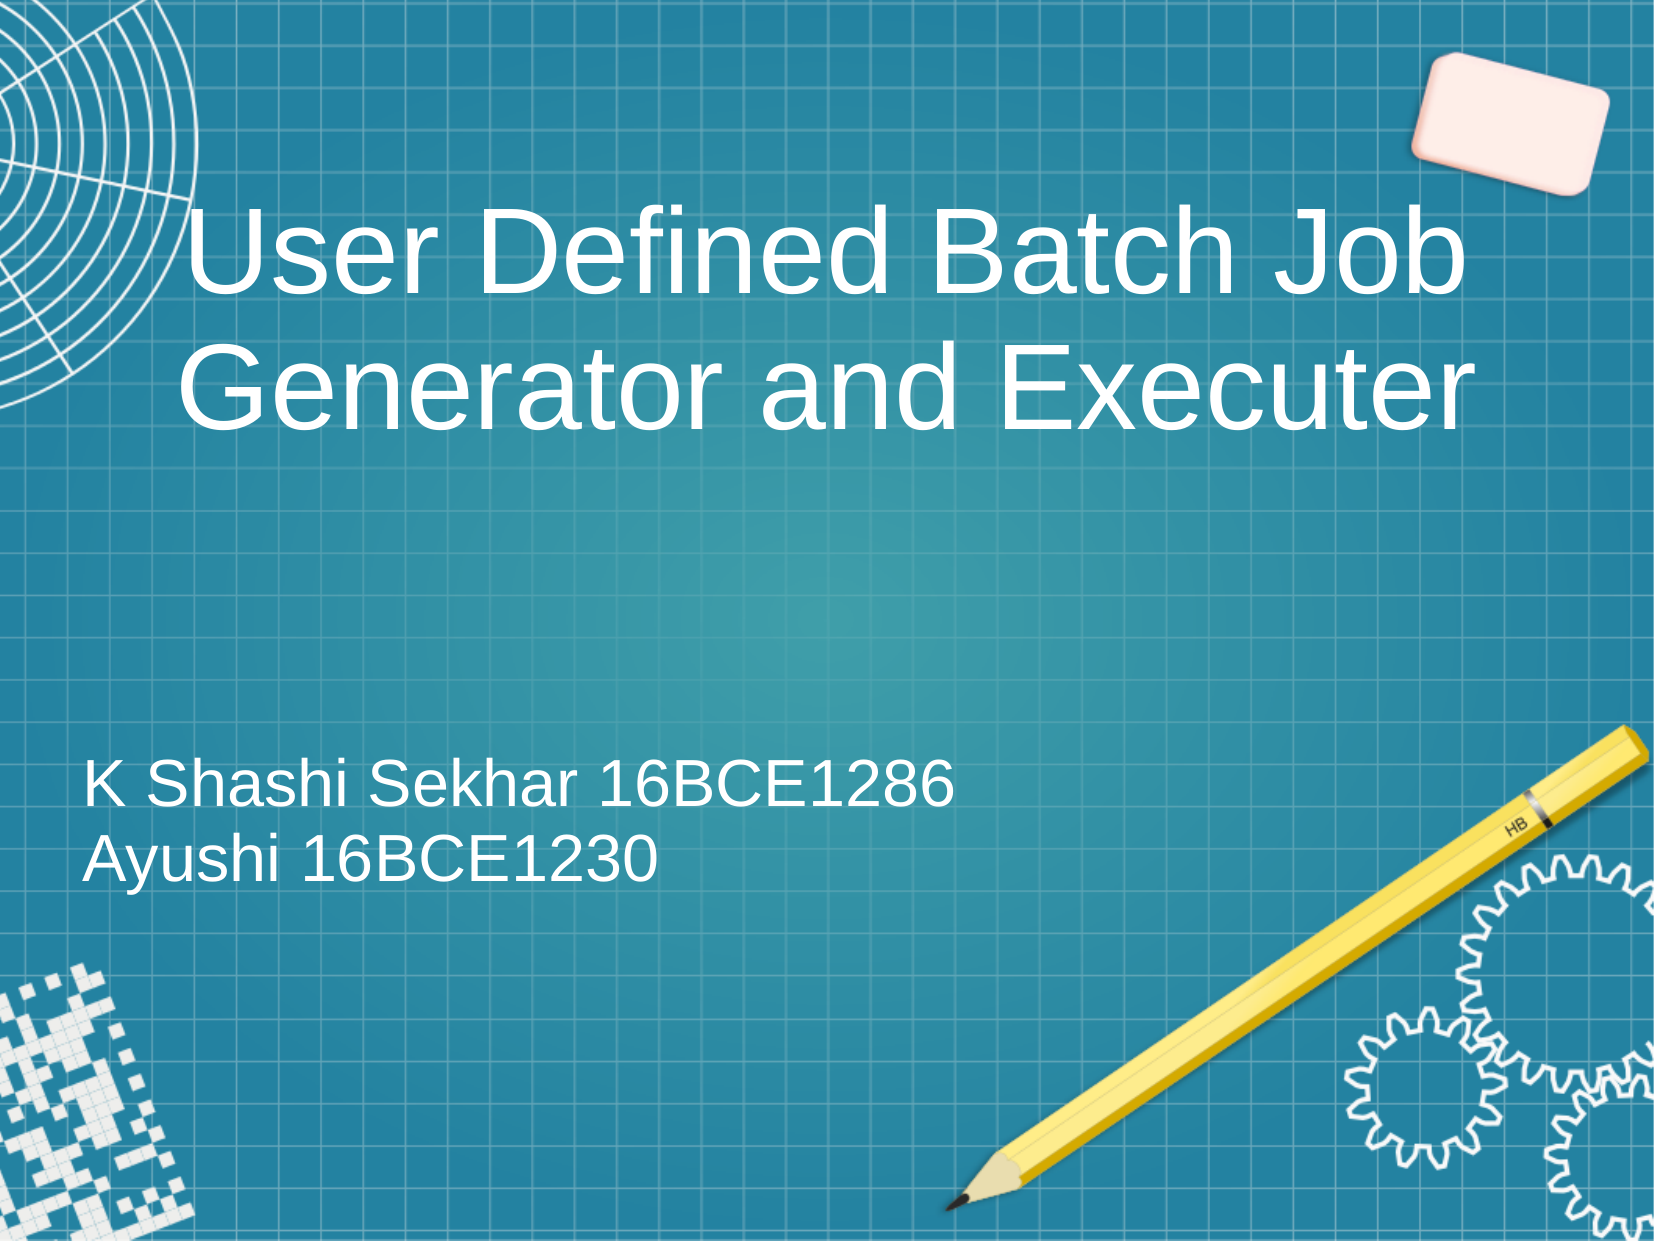

# User Defined Batch Job Generator and Executer
K Shashi Sekhar 16BCE1286
Ayushi 16BCE1230